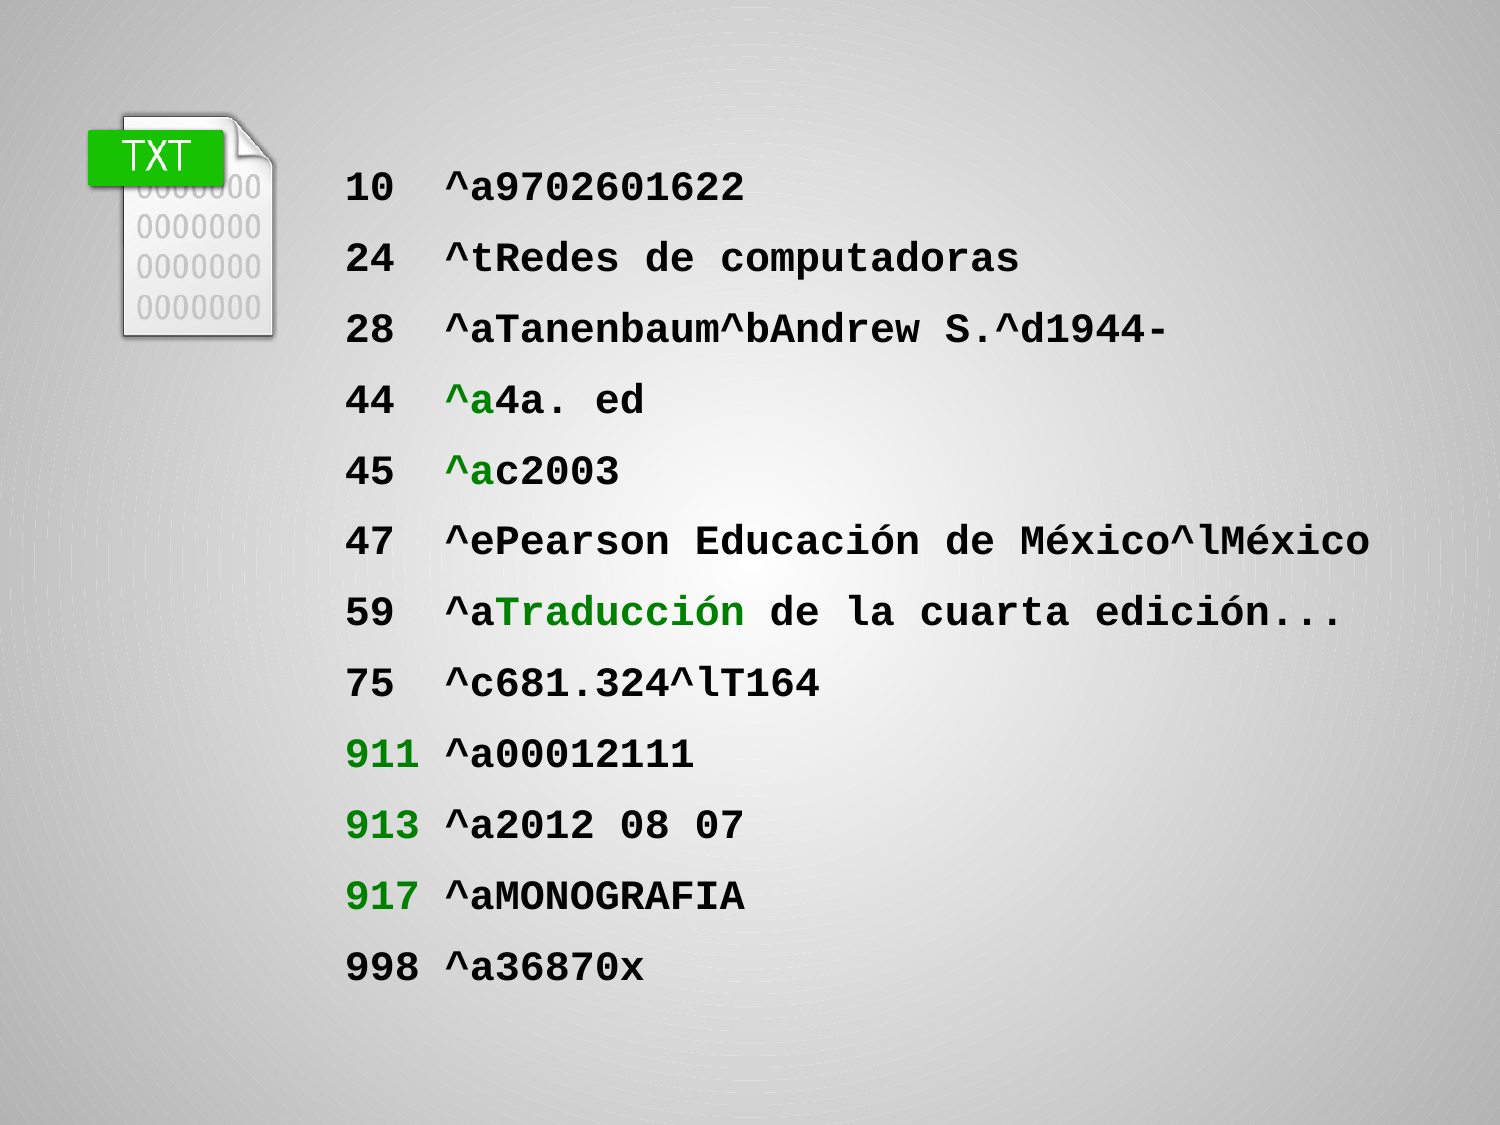

10 ^a9702601622
24 ^tRedes de computadoras
28 ^aTanenbaum^bAndrew S.^d1944-
44 ^a4a. ed
45 ^ac2003
47 ^ePearson Educación de México^lMéxico
59 ^aTraducción de la cuarta edición...
75 ^c681.324^lT164
911 ^a00012111
913 ^a2012 08 07
917 ^aMONOGRAFIA
998 ^a36870x